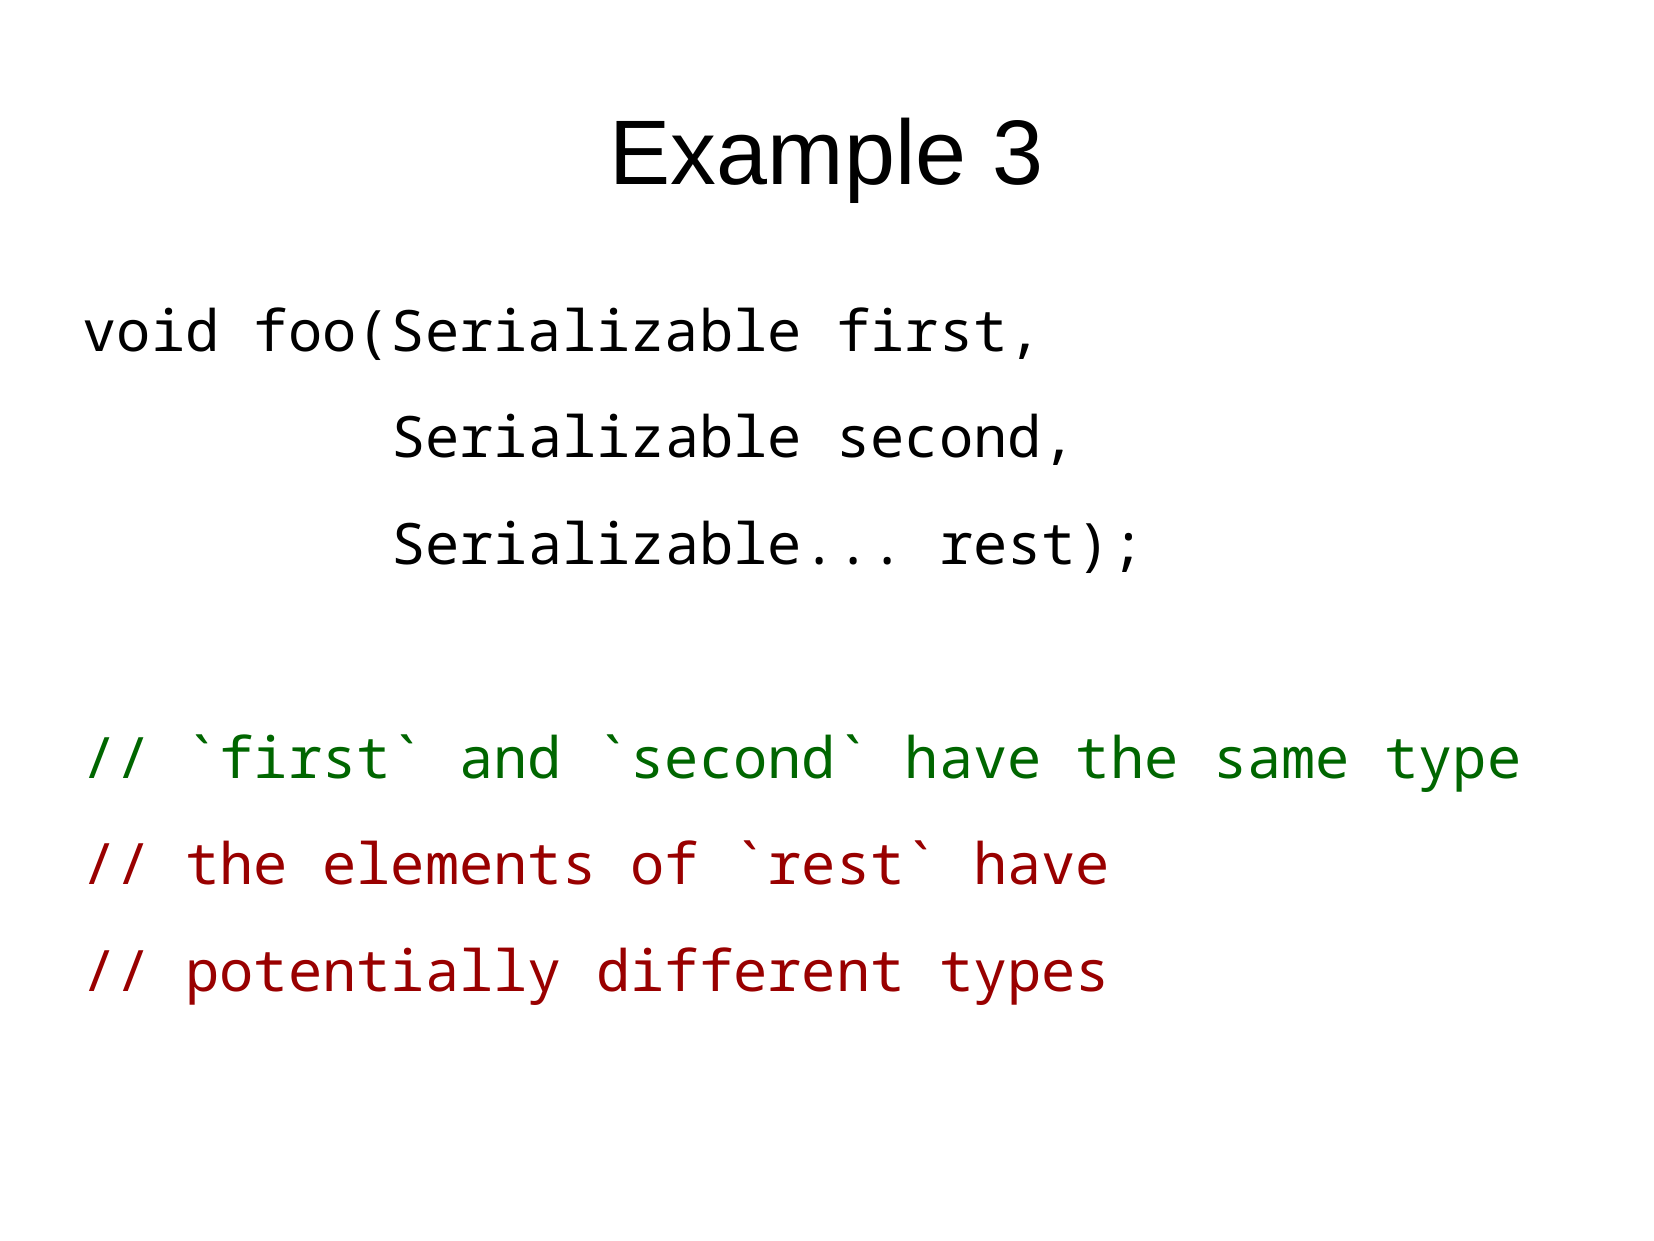

# Example 3
void foo(Serializable first,
 Serializable second,
 Serializable... rest);
// `first` and `second` have the same type
// the elements of `rest` have
// potentially different types